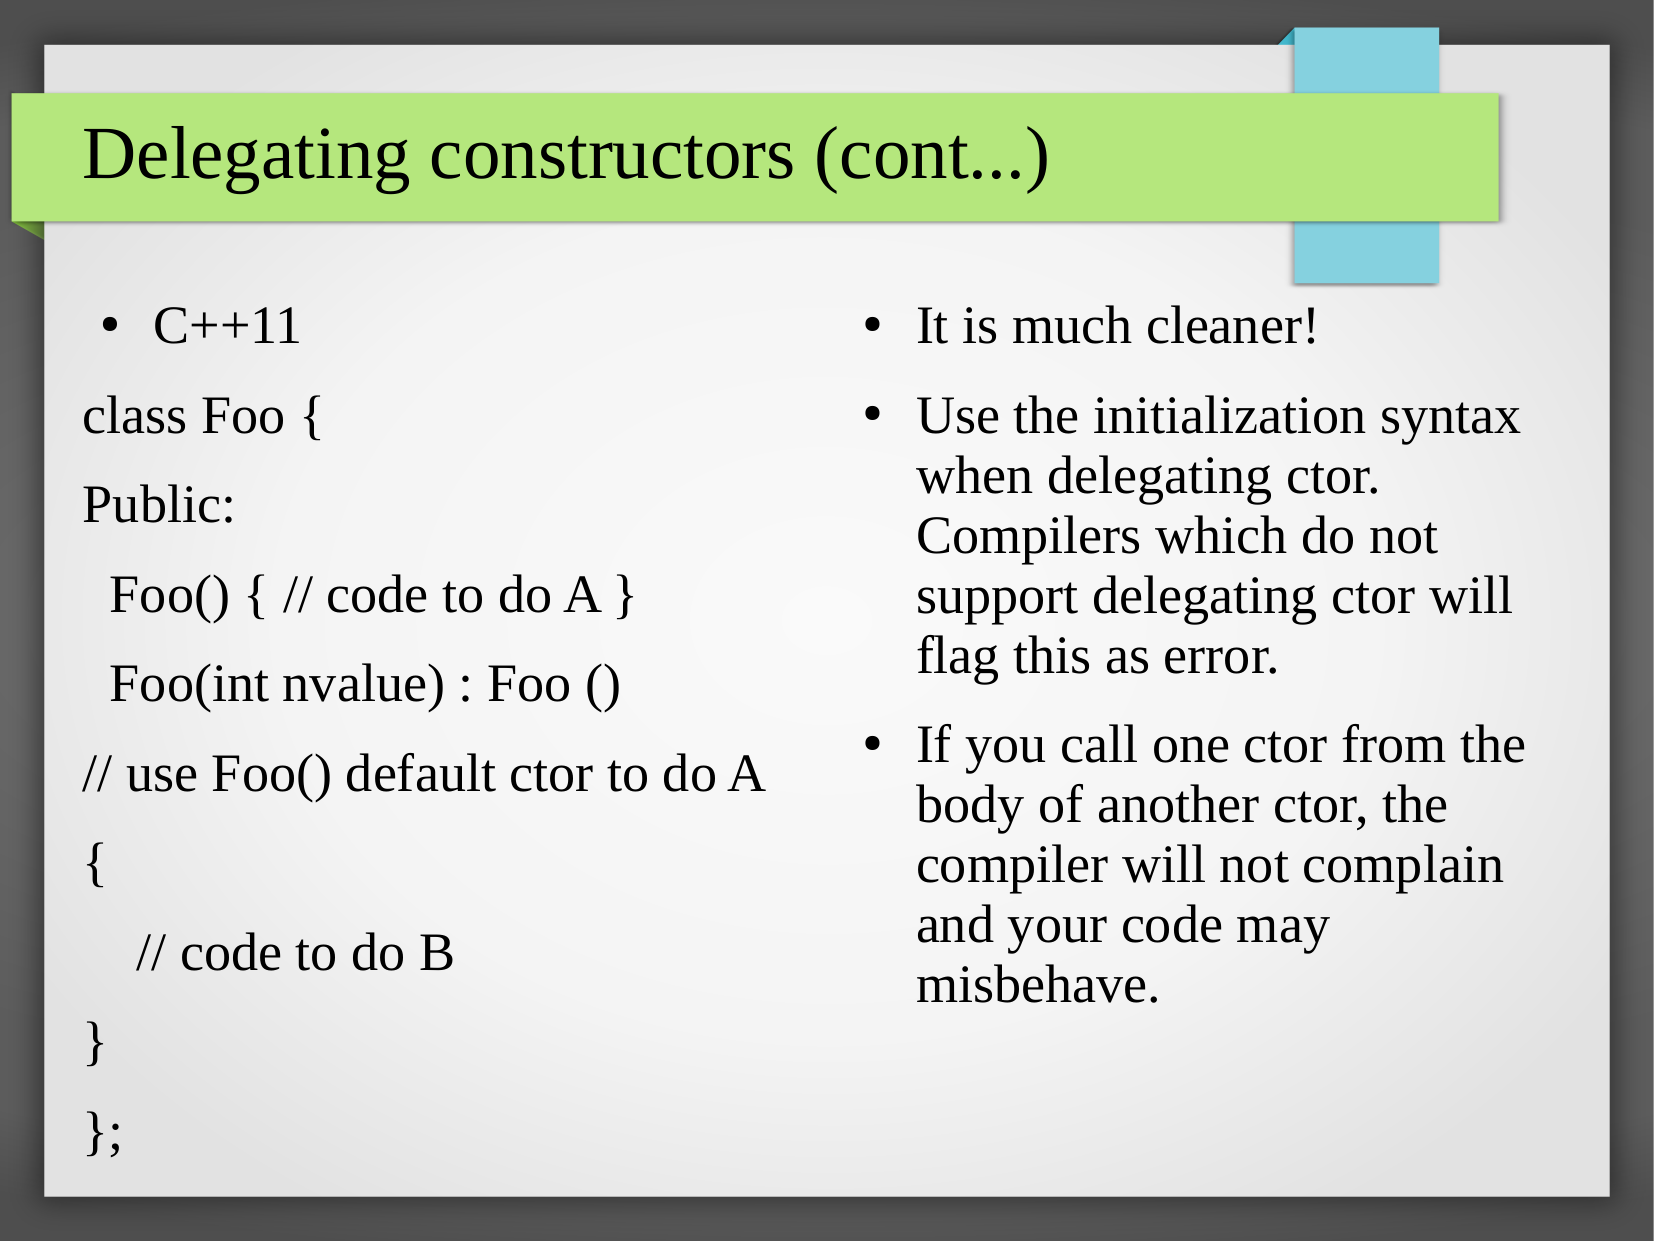

# Delegating constructors (cont...)
C++11
class Foo {
Public:
 Foo() { // code to do A }
 Foo(int nvalue) : Foo ()
// use Foo() default ctor to do A
{
 // code to do B
}
};
It is much cleaner!
Use the initialization syntax when delegating ctor. Compilers which do not support delegating ctor will flag this as error.
If you call one ctor from the body of another ctor, the compiler will not complain and your code may misbehave.